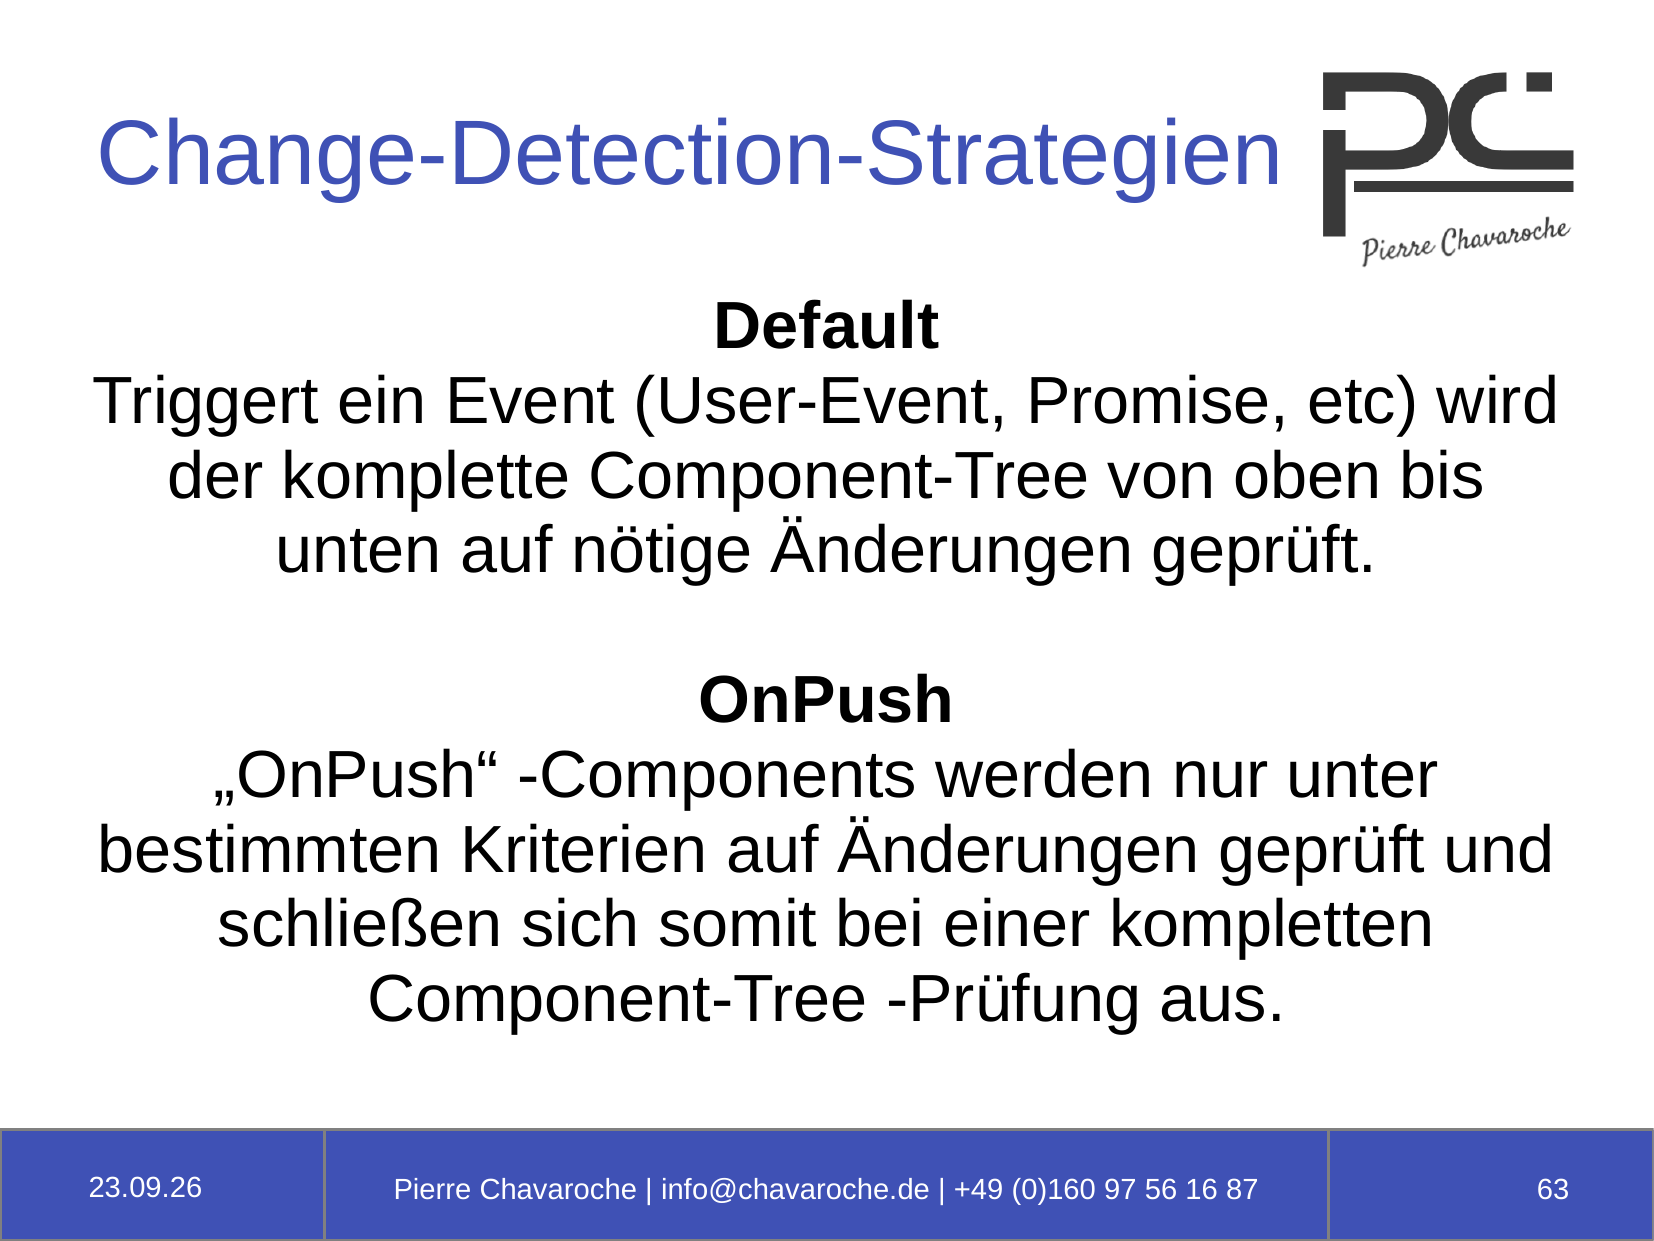

# Change-Detection-Strategien
Default
Triggert ein Event (User-Event, Promise, etc) wird der komplette Component-Tree von oben bis unten auf nötige Änderungen geprüft.
OnPush
„OnPush“ -Components werden nur unter bestimmten Kriterien auf Änderungen geprüft und schließen sich somit bei einer kompletten Component-Tree -Prüfung aus.
Pierre Chavaroche | info@chavaroche.de | +49 (0)160 97 56 16 87
63